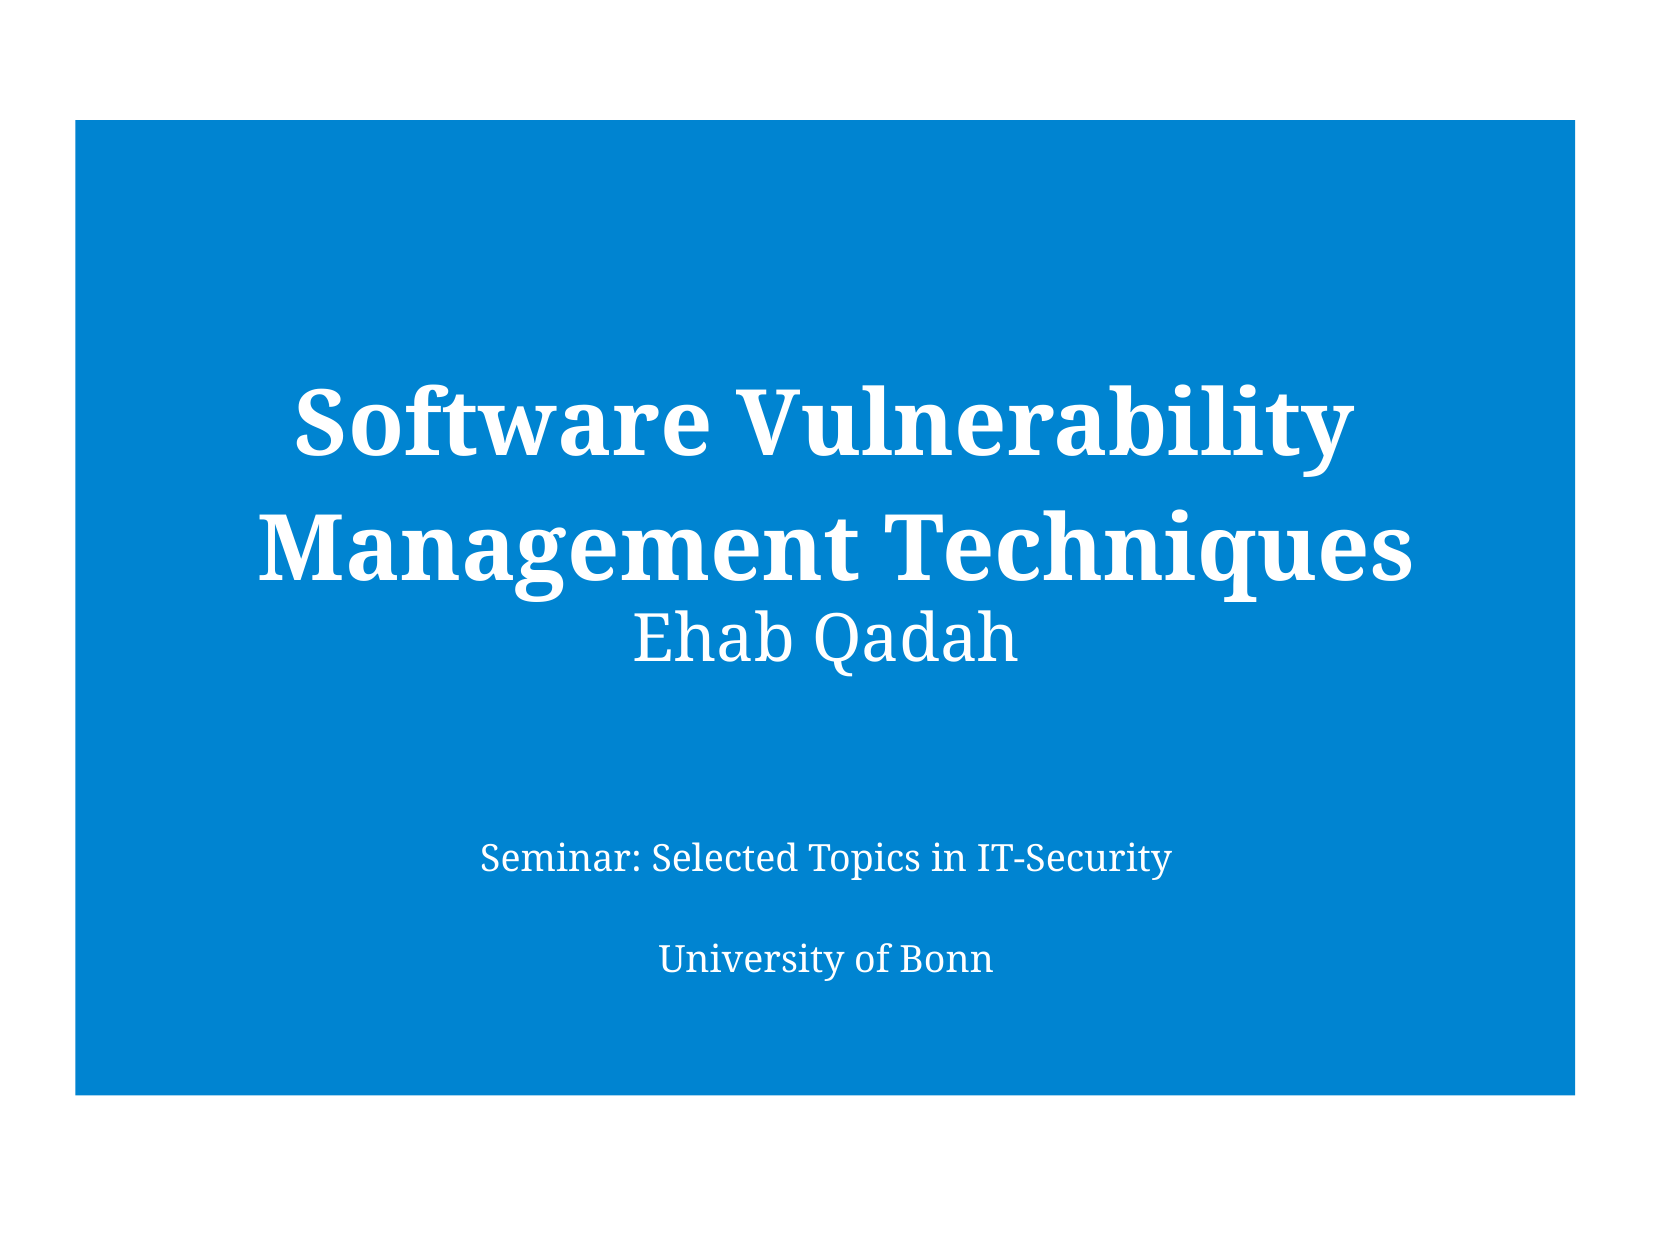

# Software Vulnerability Management Techniques
Ehab Qadah
Seminar: Selected Topics in IT-Security
University of Bonn